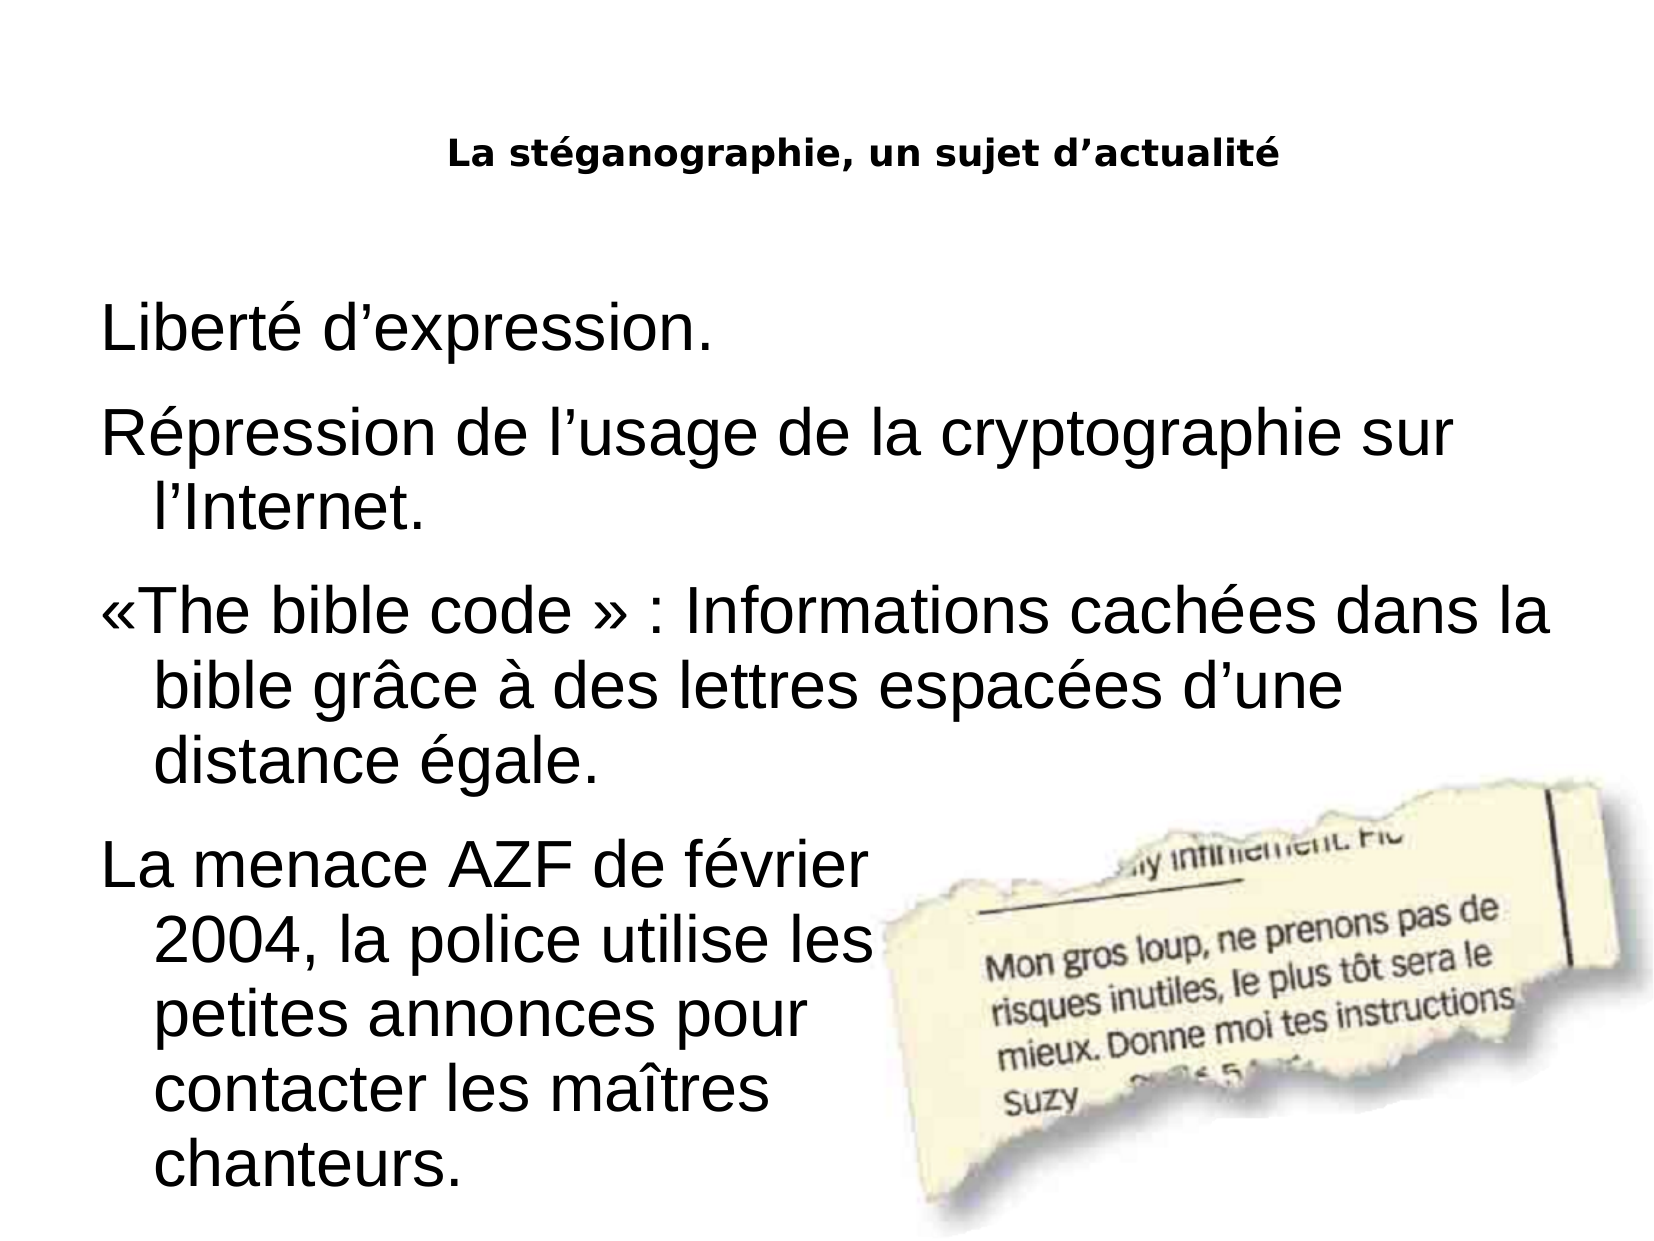

# La stéganographie, un sujet d’actualité
Liberté d’expression.
Répression de l’usage de la cryptographie sur l’Internet.
«The bible code » : Informations cachées dans la bible grâce à des lettres espacées d’une distance égale.
La menace AZF de février 2004, la police utilise les petites annonces pour contacter les maîtres chanteurs.